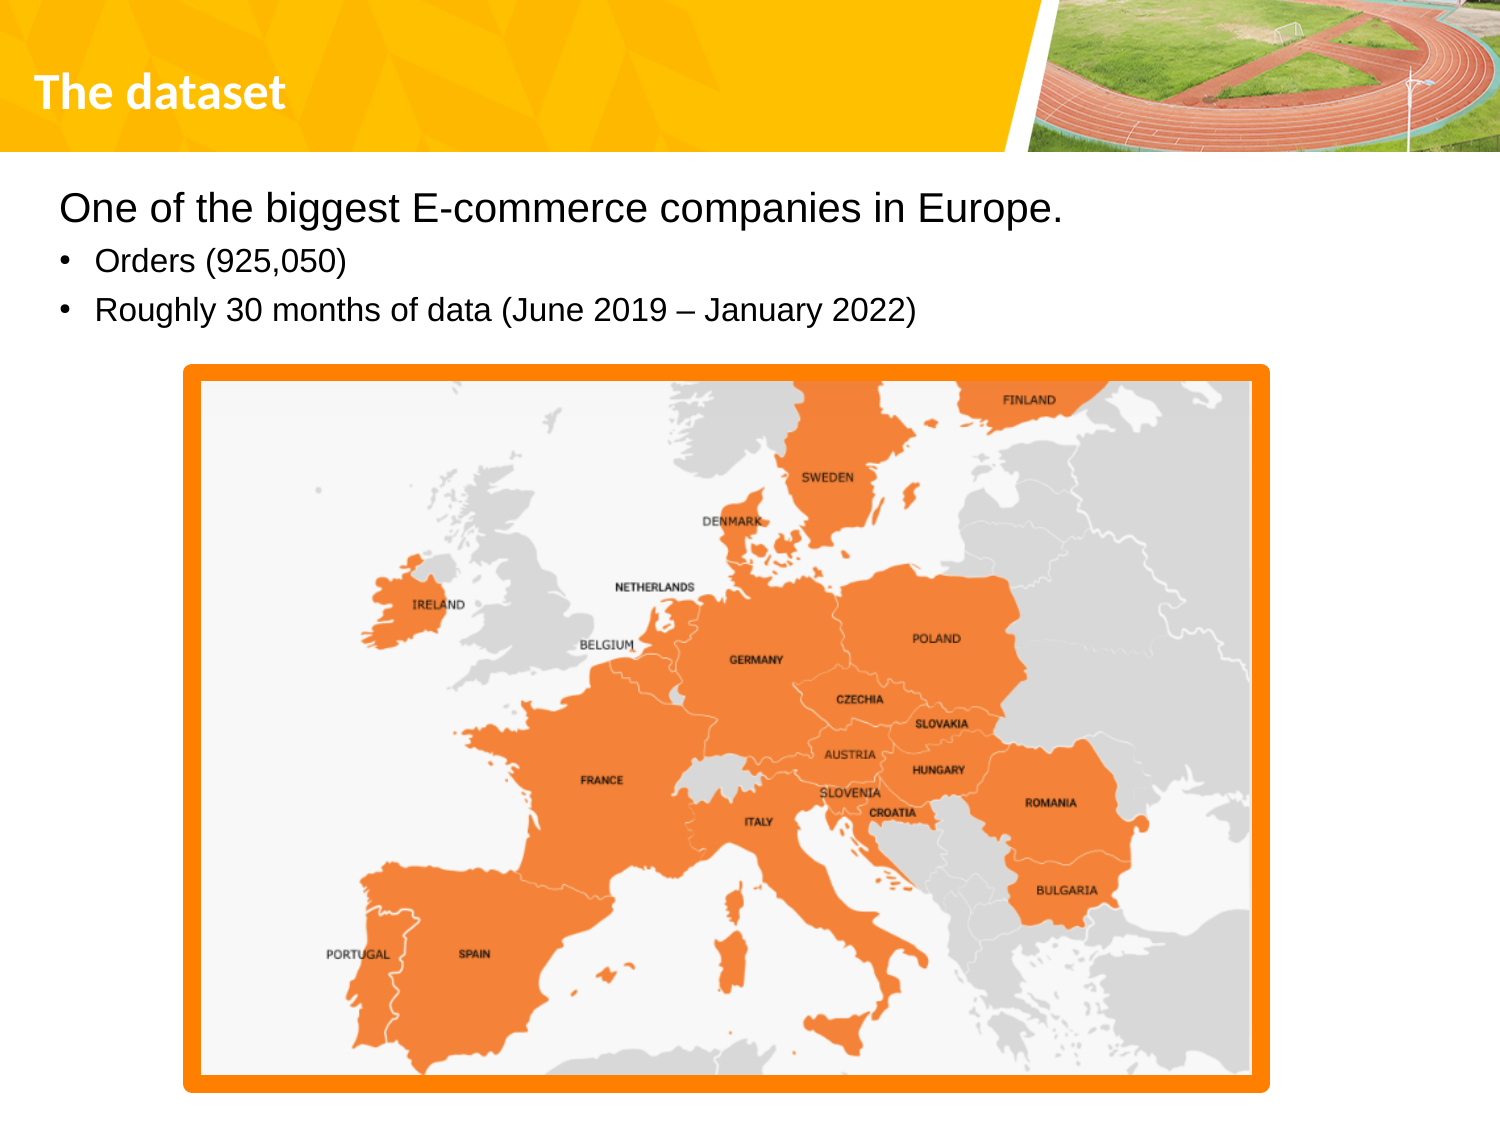

# The dataset
One of the biggest E-commerce companies in Europe.
Orders (925,050)
Roughly 30 months of data (June 2019 – January 2022)